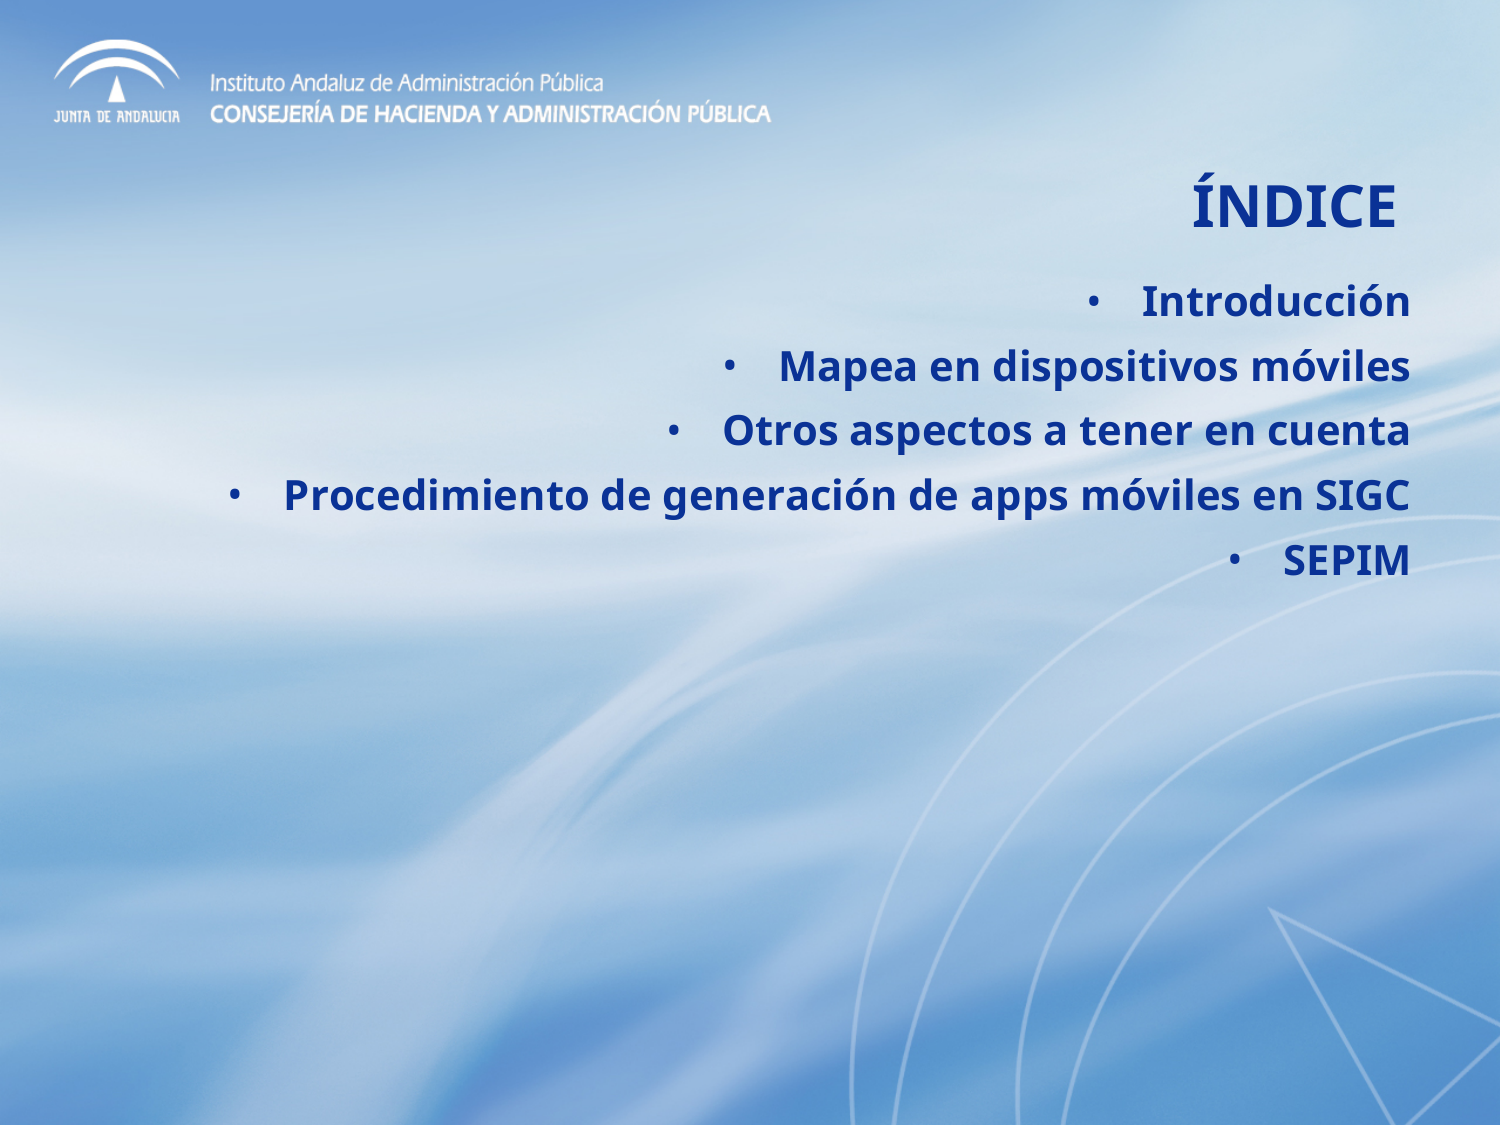

# ÍNDICE
Introducción
Mapea en dispositivos móviles
Otros aspectos a tener en cuenta
Procedimiento de generación de apps móviles en SIGC
SEPIM